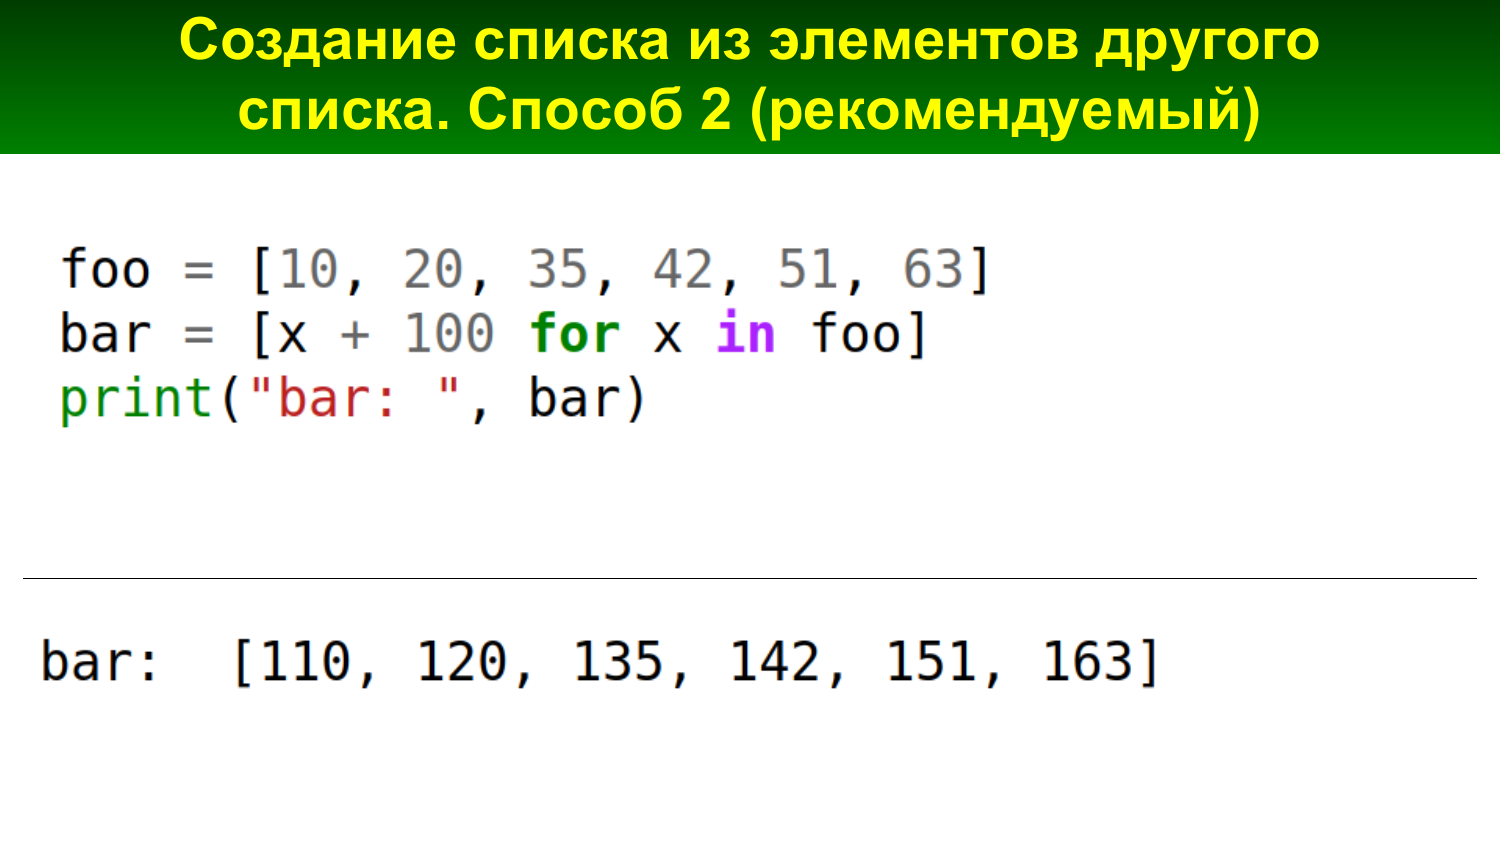

# Создание списка из элементов другого списка. Способ 2 (рекомендуемый)